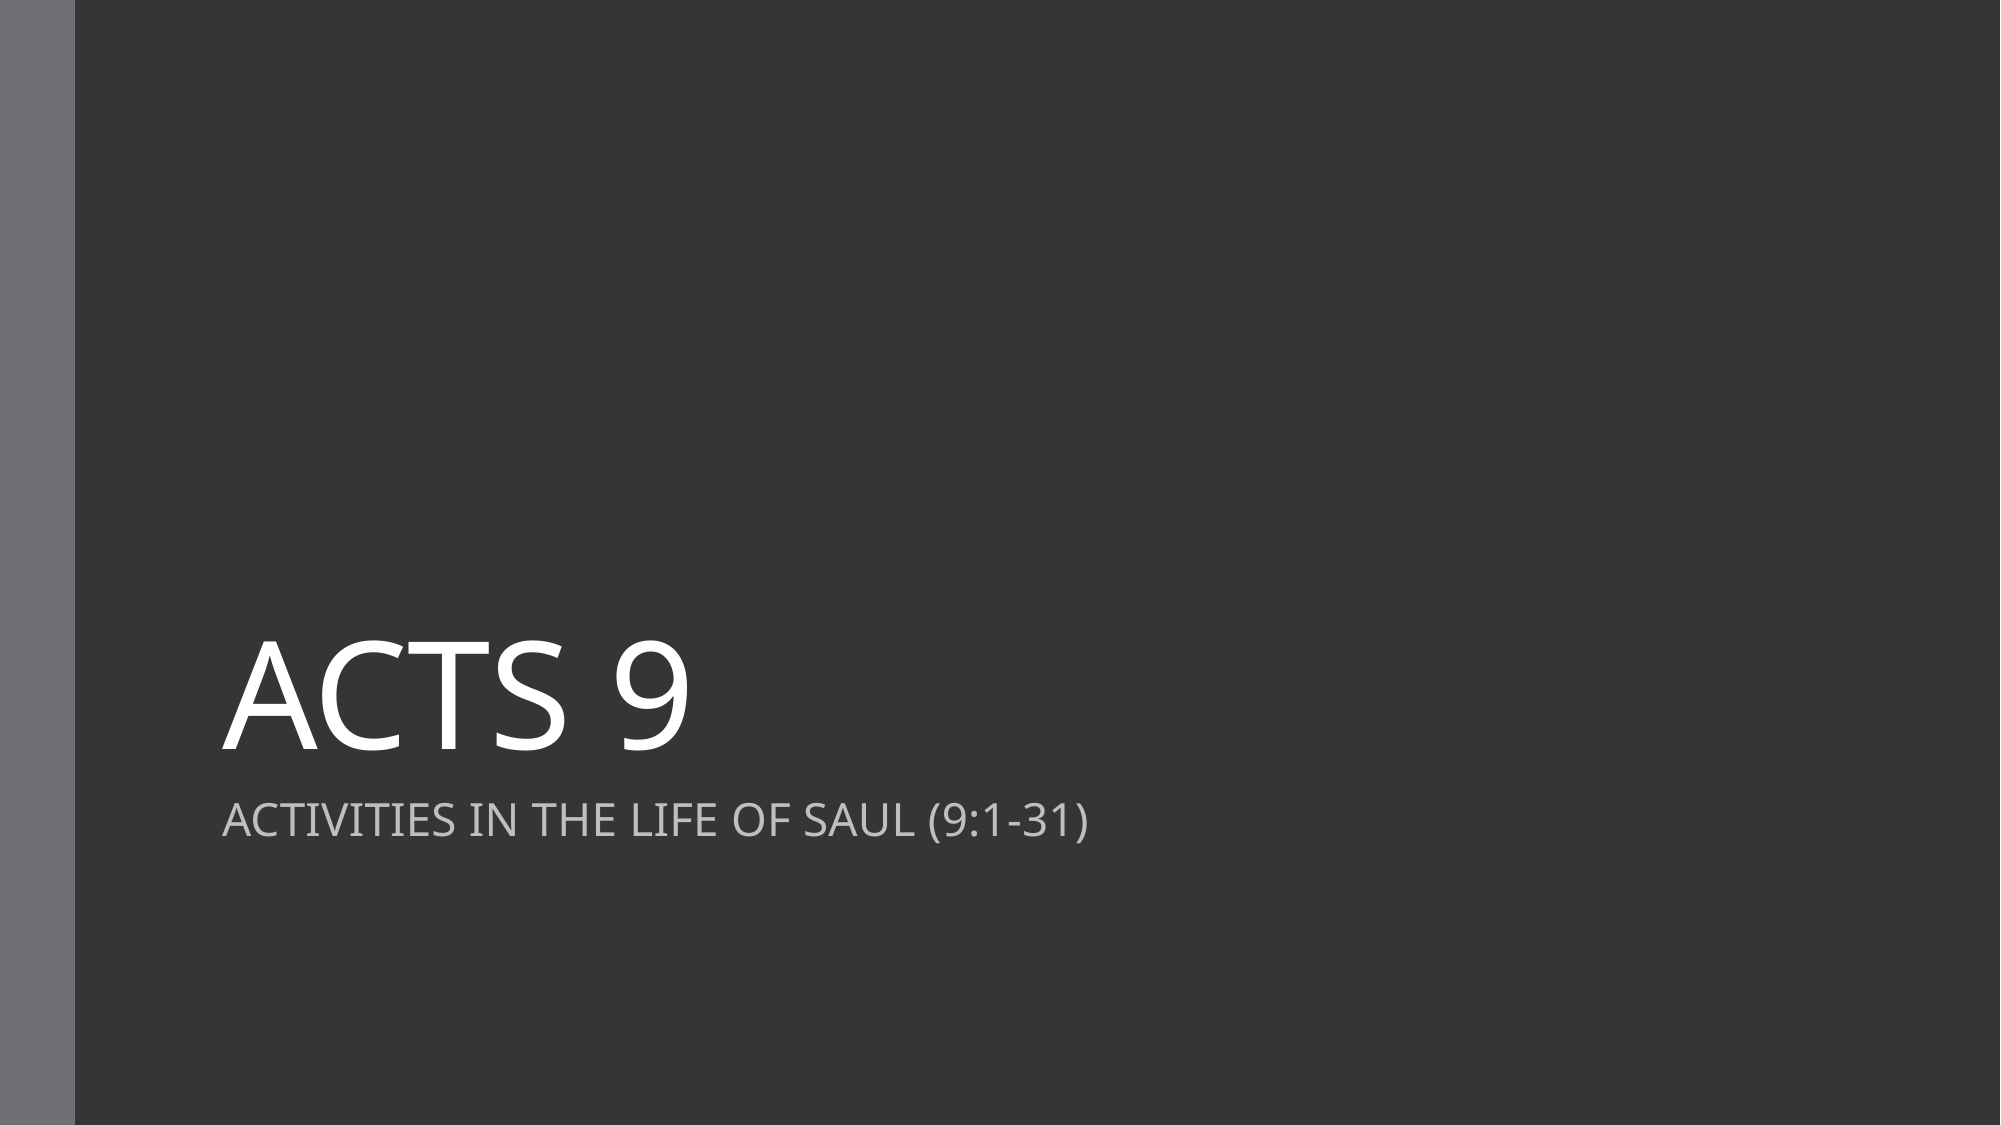

# ACTS 9
ACTIVITIES IN THE LIFE OF SAUL (9:1-31)